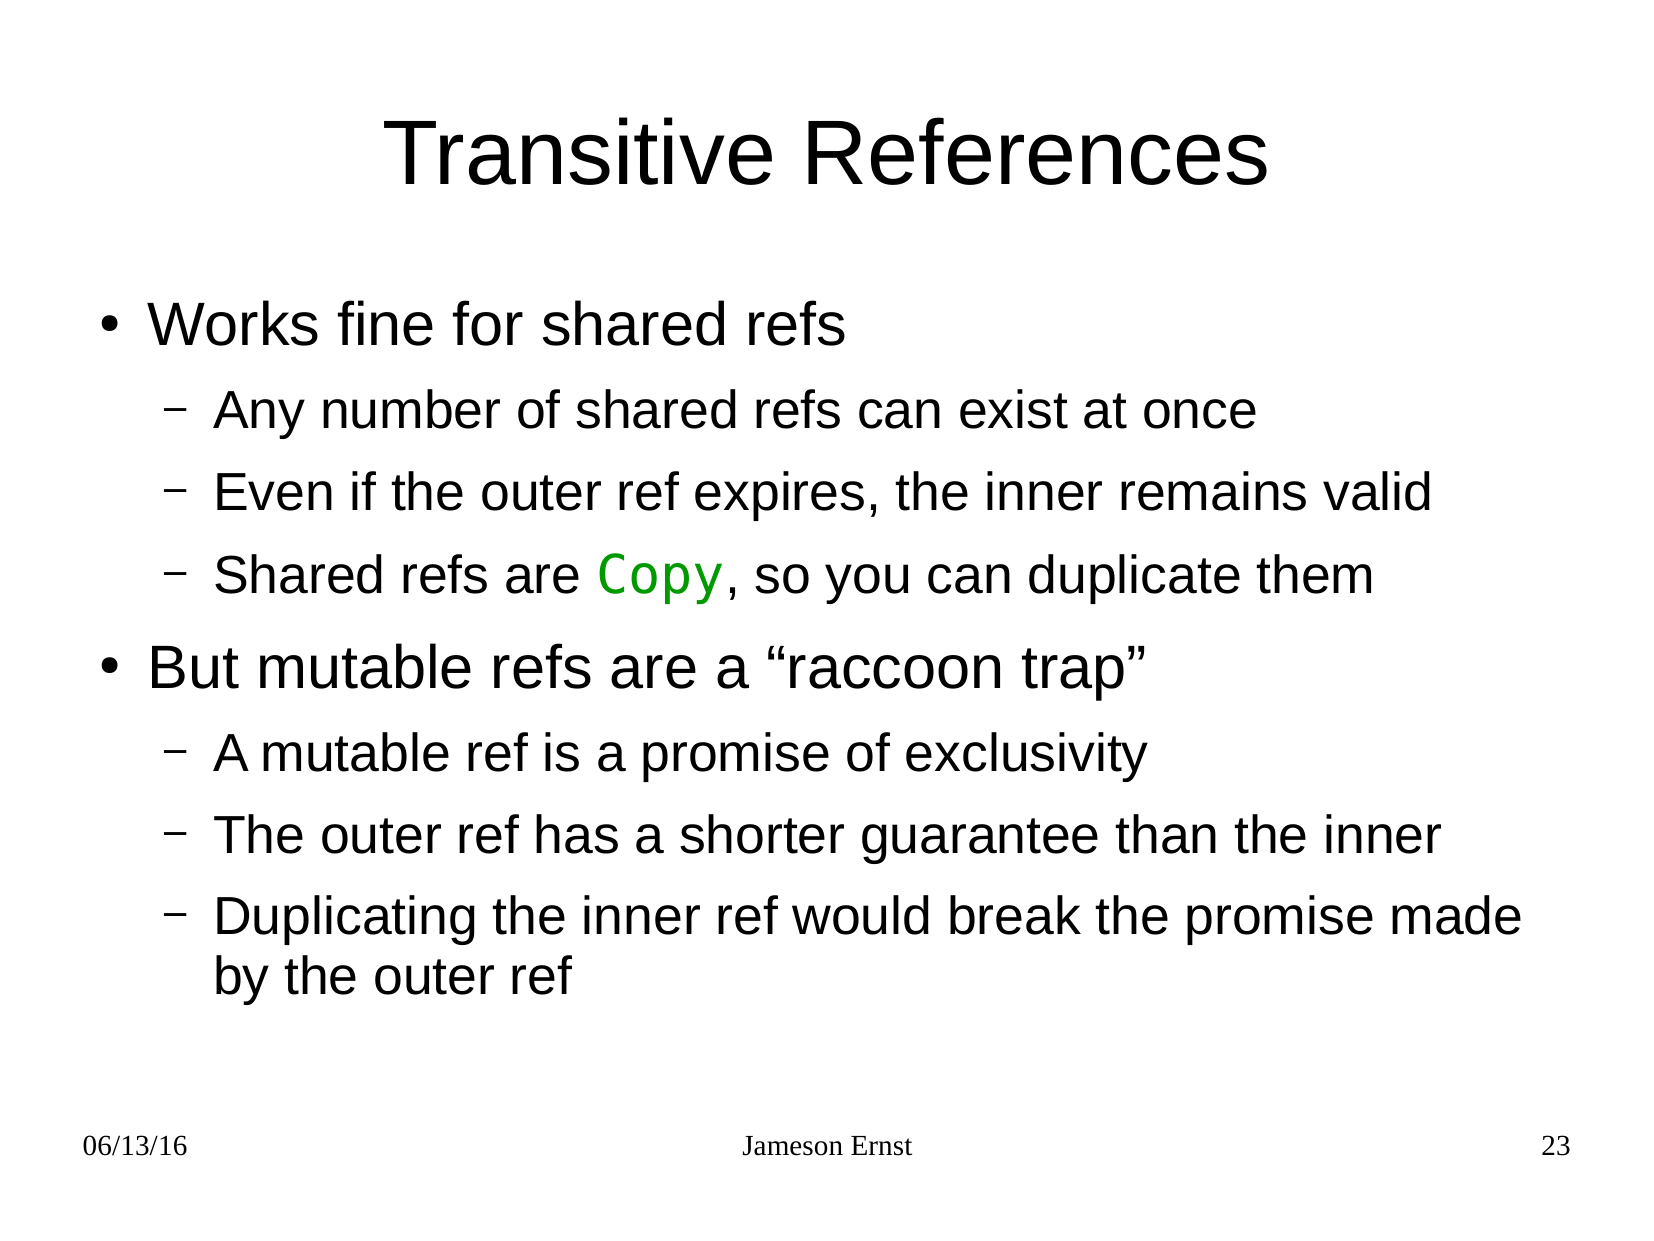

# Transitive References
Works fine for shared refs
Any number of shared refs can exist at once
Even if the outer ref expires, the inner remains valid
Shared refs are Copy, so you can duplicate them
But mutable refs are a “raccoon trap”
A mutable ref is a promise of exclusivity
The outer ref has a shorter guarantee than the inner
Duplicating the inner ref would break the promise made by the outer ref
06/13/16
Jameson Ernst
23